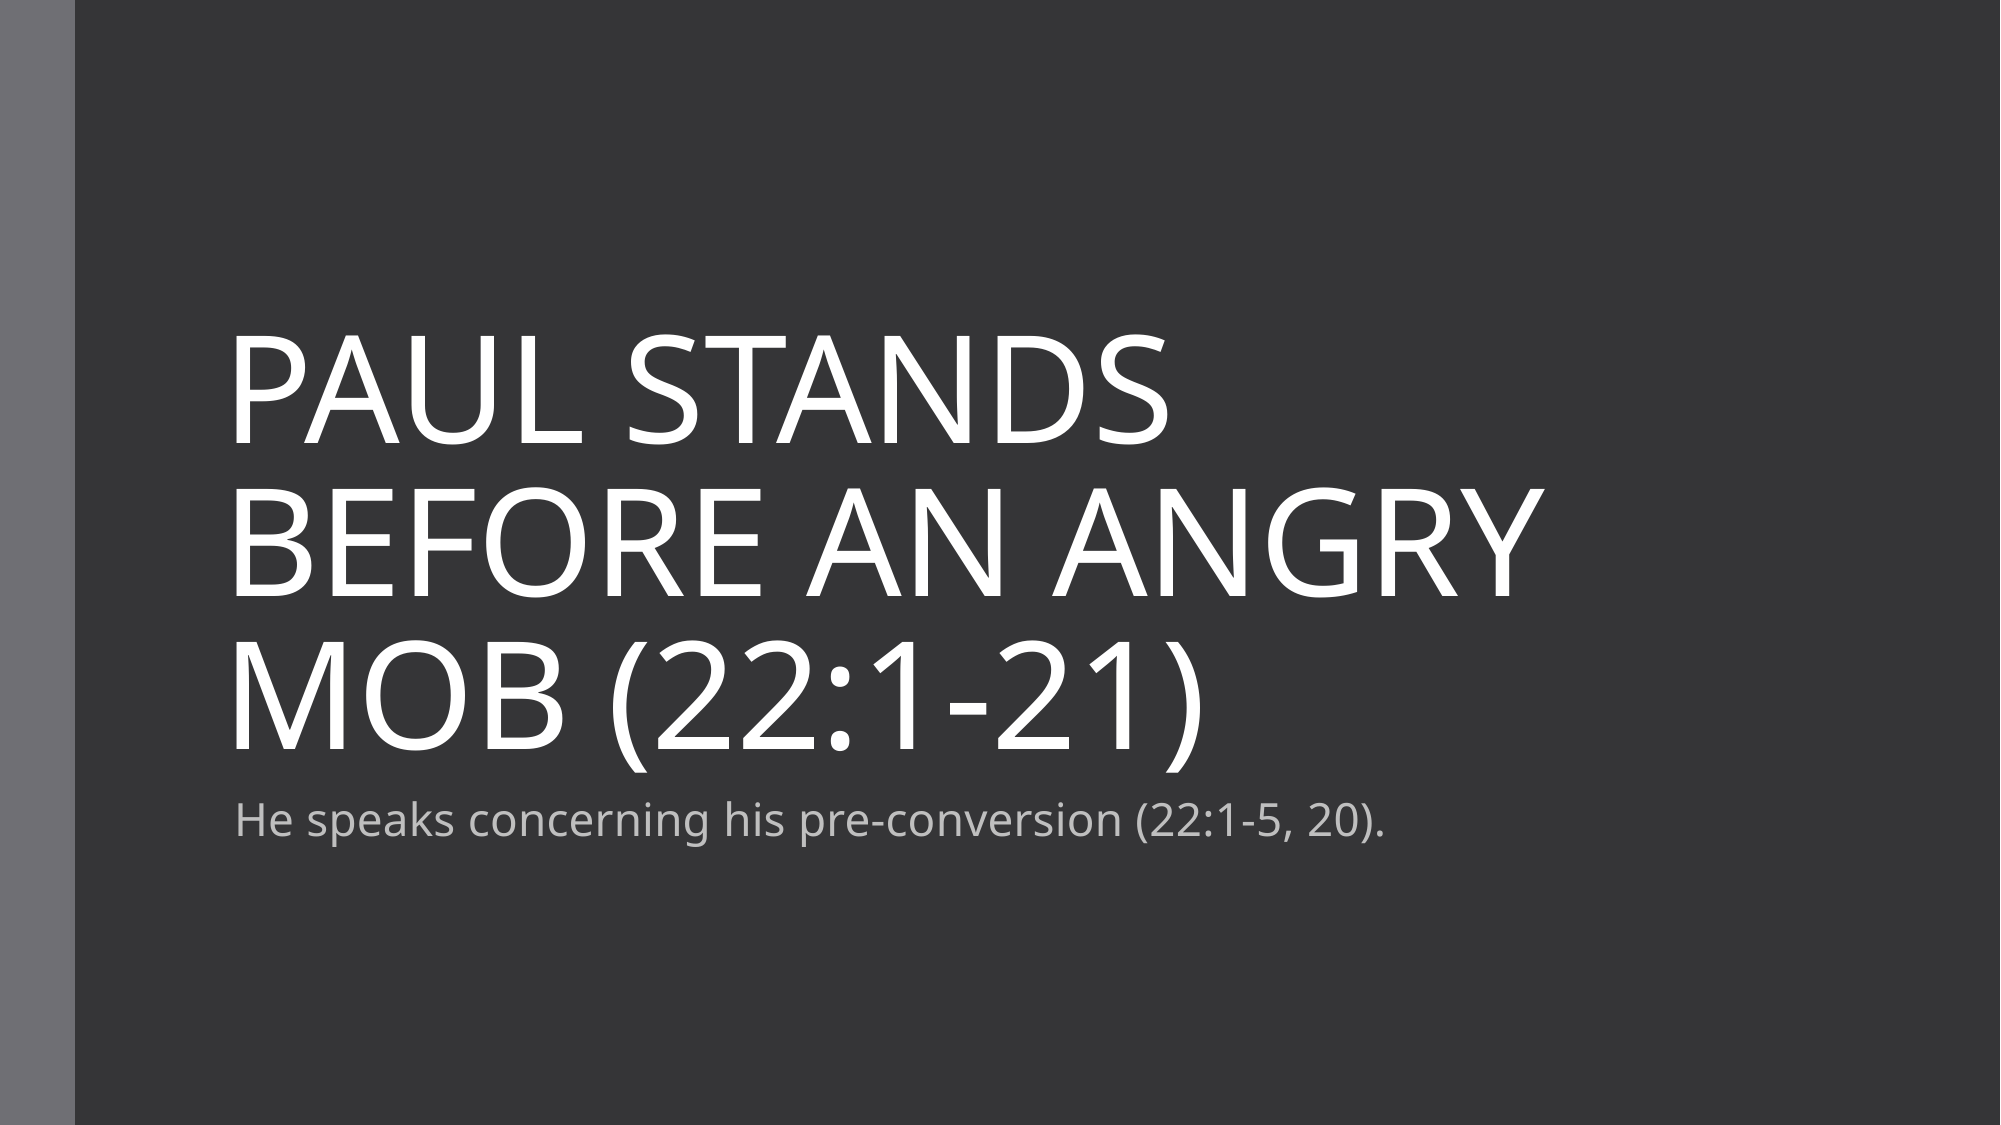

# PAUL STANDS BEFORE AN ANGRY MOB (22:1-21)
 He speaks concerning his pre-conversion (22:1-5, 20).